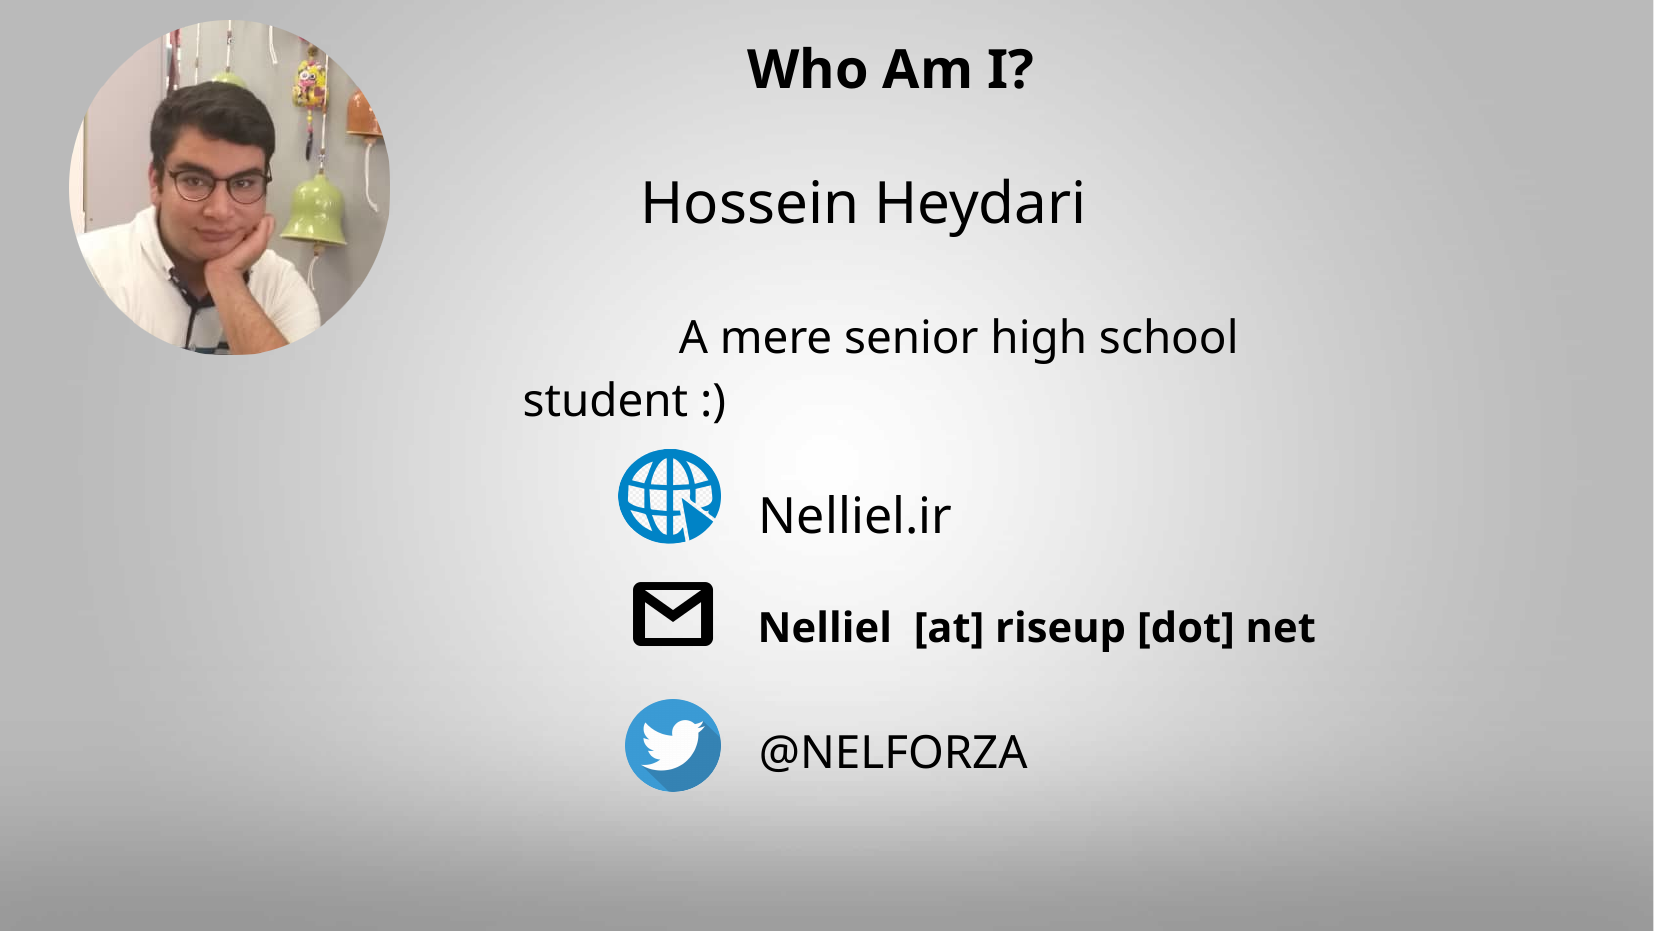

Who Am I?
#
Hossein Heydari
 A mere senior high school student :)
Nelliel.ir
 Nelliel [at] riseup [dot] net
 @NELFORZA